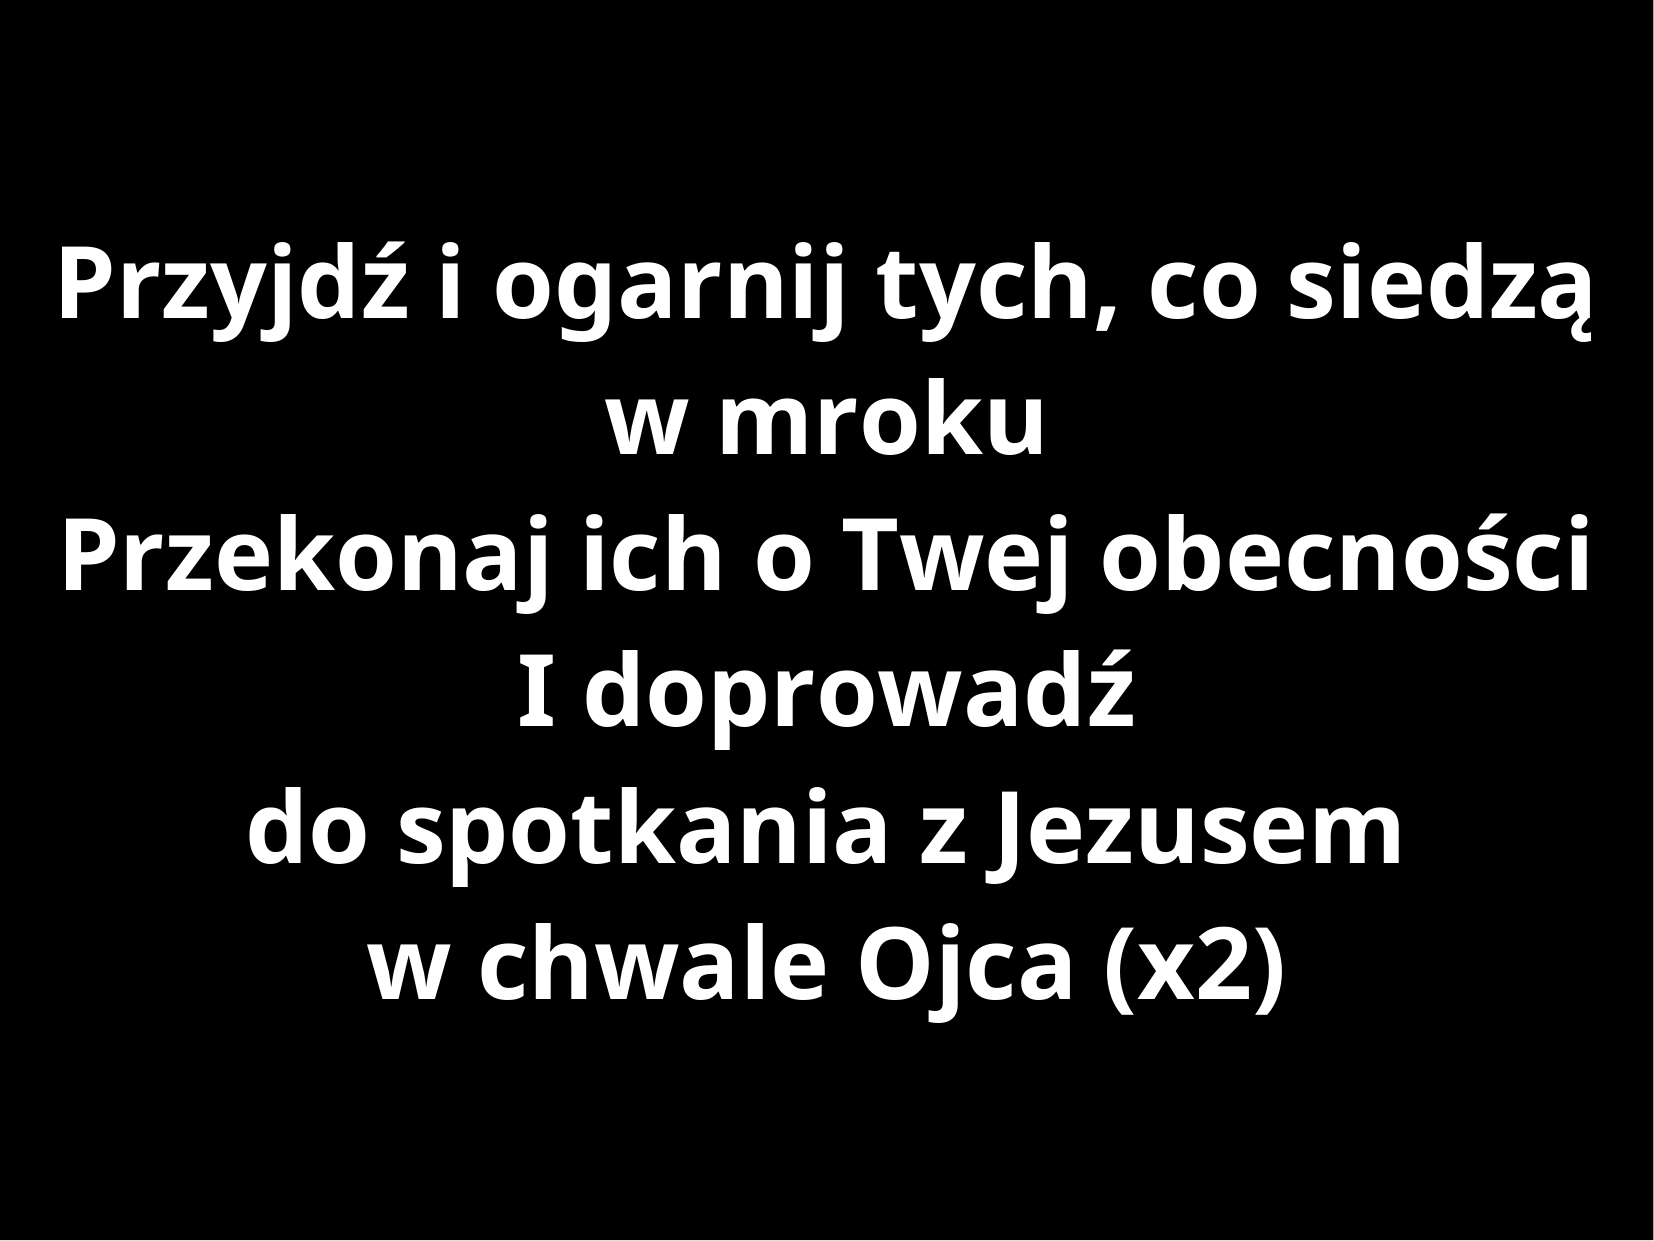

# Przyjdź i ogarnij tych, co siedzą w mroku Przekonaj ich o Twej obecności I doprowadź do spotkania z Jezusem w chwale Ojca (x2)